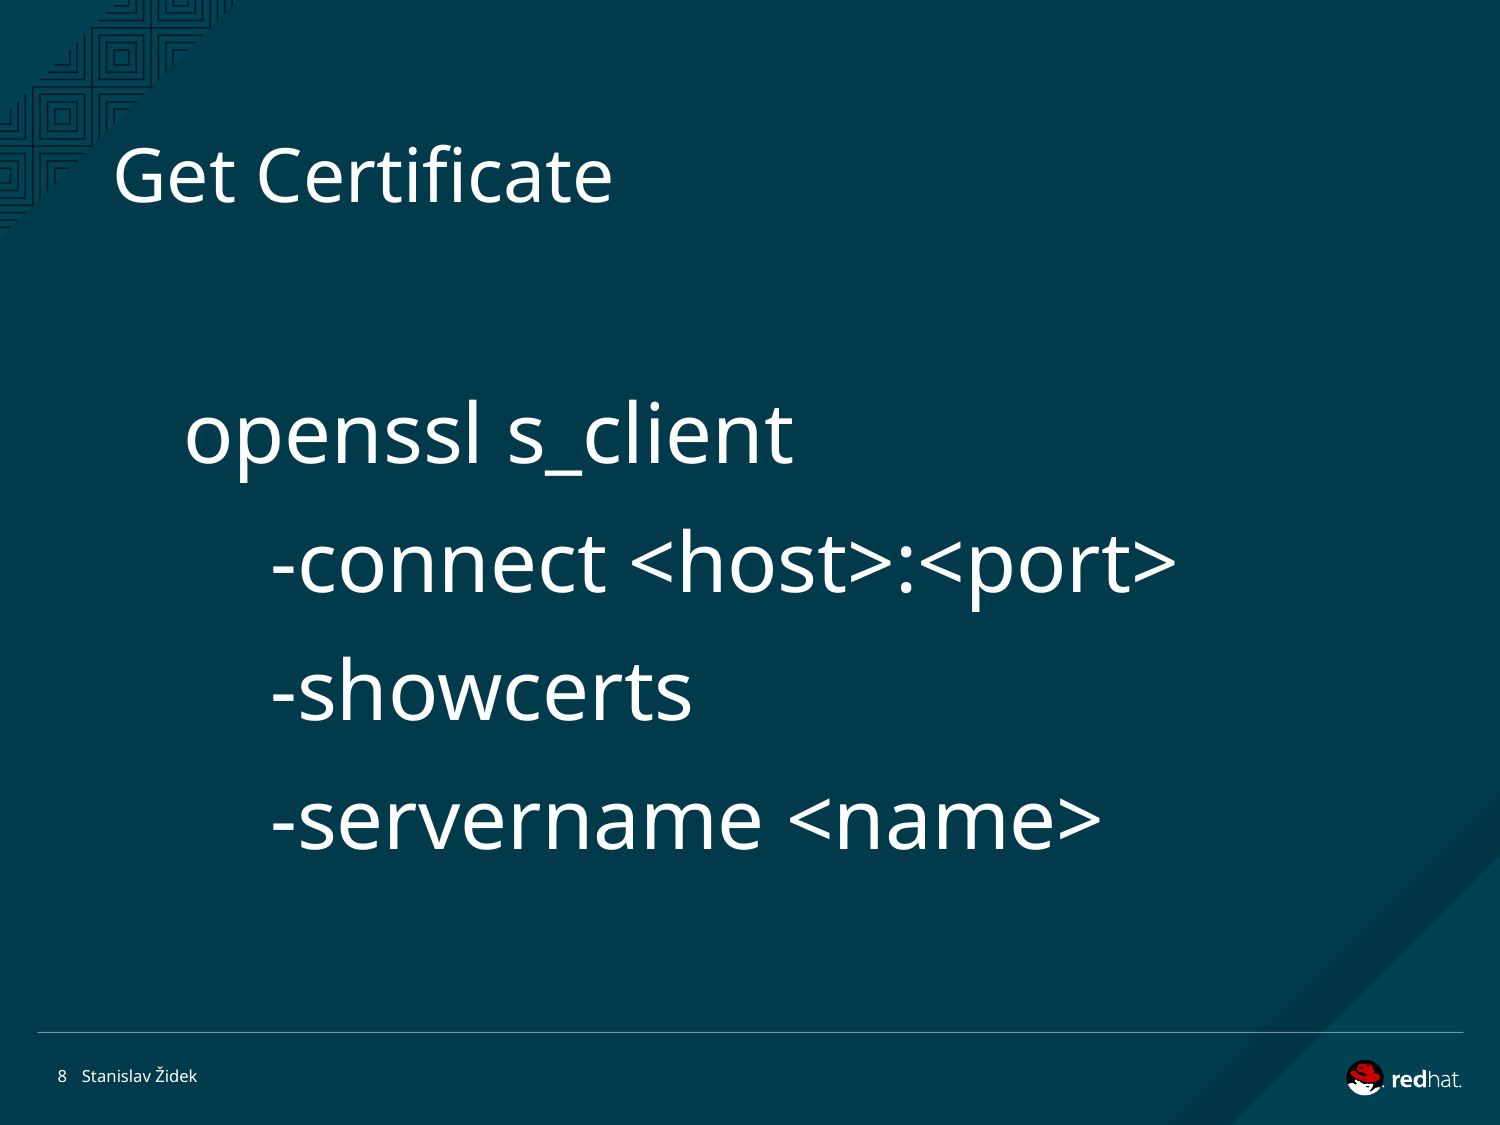

# Get Certificate
openssl s_client
 -connect <host>:<port>
 -showcerts
 -servername <name>
8
Stanislav Židek